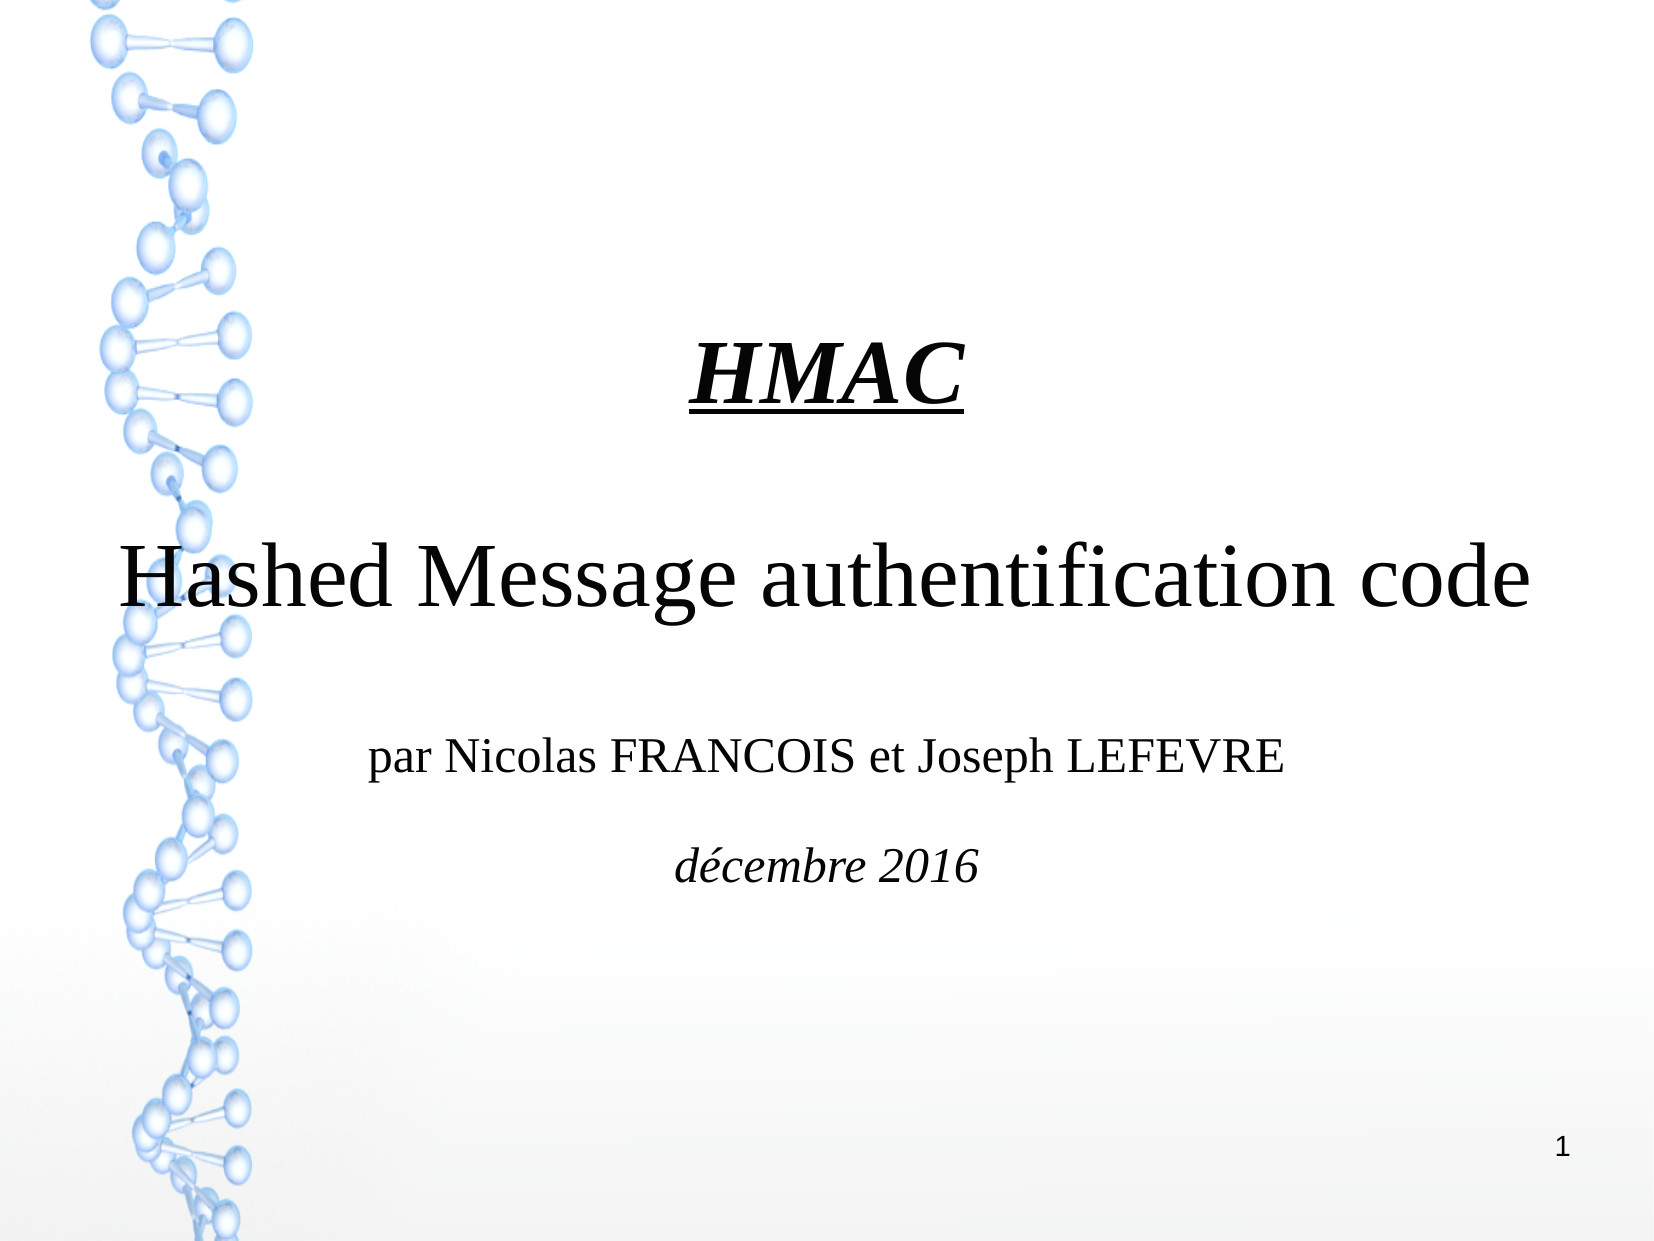

# HMAC Hashed Message authentification code par Nicolas FRANCOIS et Joseph LEFEVRE décembre 2016
1